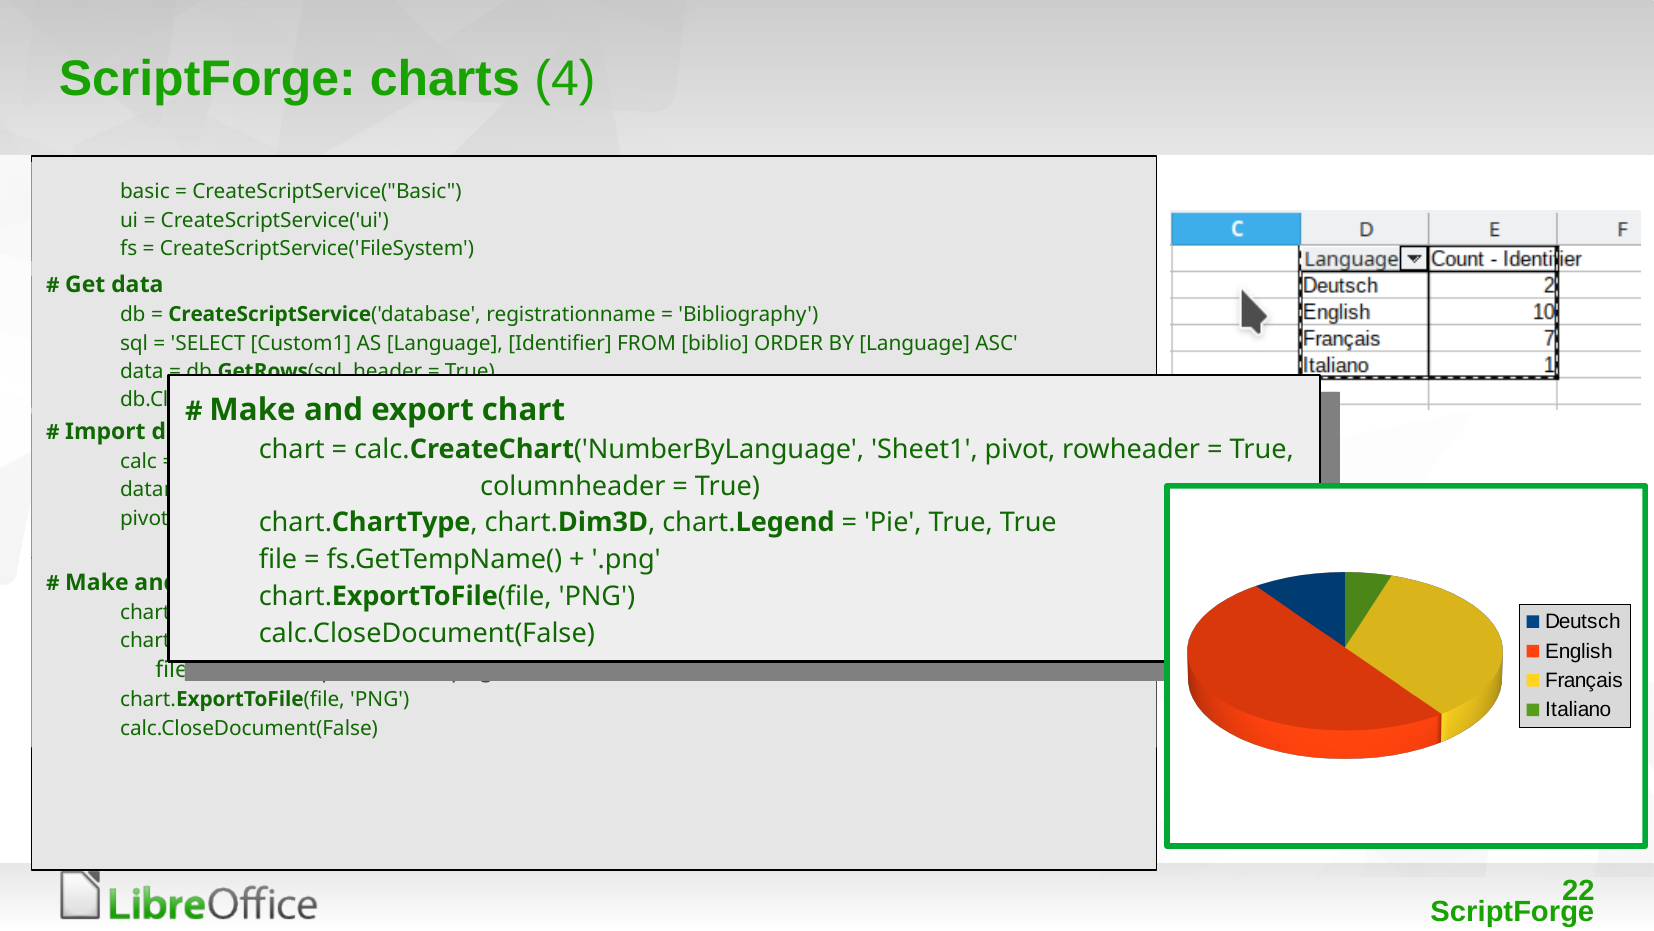

# ScriptForge: charts (4)
	basic = CreateScriptService("Basic")
	ui = CreateScriptService('ui')
	fs = CreateScriptService('FileSystem')
# Get data
	db = CreateScriptService('database', registrationname = 'Bibliography')
	sql = 'SELECT [Custom1] AS [Language], [Identifier] FROM [biblio] ORDER BY [Language] ASC'
	data = db.GetRows(sql, header = True)
	db.CloseDatabase()
# Make and export chart
	chart = calc.CreateChart('NumberByLanguage', 'Sheet1', pivot, rowheader = True,
				columnheader = True)
	chart.ChartType, chart.Dim3D, chart.Legend = 'Pie', True, True
	file = fs.GetTempName() + '.png'
	chart.ExportToFile(file, 'PNG')
	calc.CloseDocument(False)
# Import data in Calc
	calc = ui.CreateDocument('Calc', hidden = True)
	datarange = calc.SetArray('Sheet1.A1', data)
	pivot = calc.CreatePivotTable('Pivot1', datarange, targetcell = 'D1', datafields = 'Identifier;Count',
 rowfields = 'Language', rowtotals = False, columntotals = False, filterbutton = False)
[unsupported chart]
# Make and export chart
	chart = calc.CreateChart('NumberByLanguage', 'Sheet1', pivot, rowheader = True, columnheader = True)
	chart.ChartType, chart.Dim3D, chart.Legend = 'Pie', True, True
	file = fs.GetTempName() + '.png'
	chart.ExportToFile(file, 'PNG')
	calc.CloseDocument(False)
22
ScriptForge